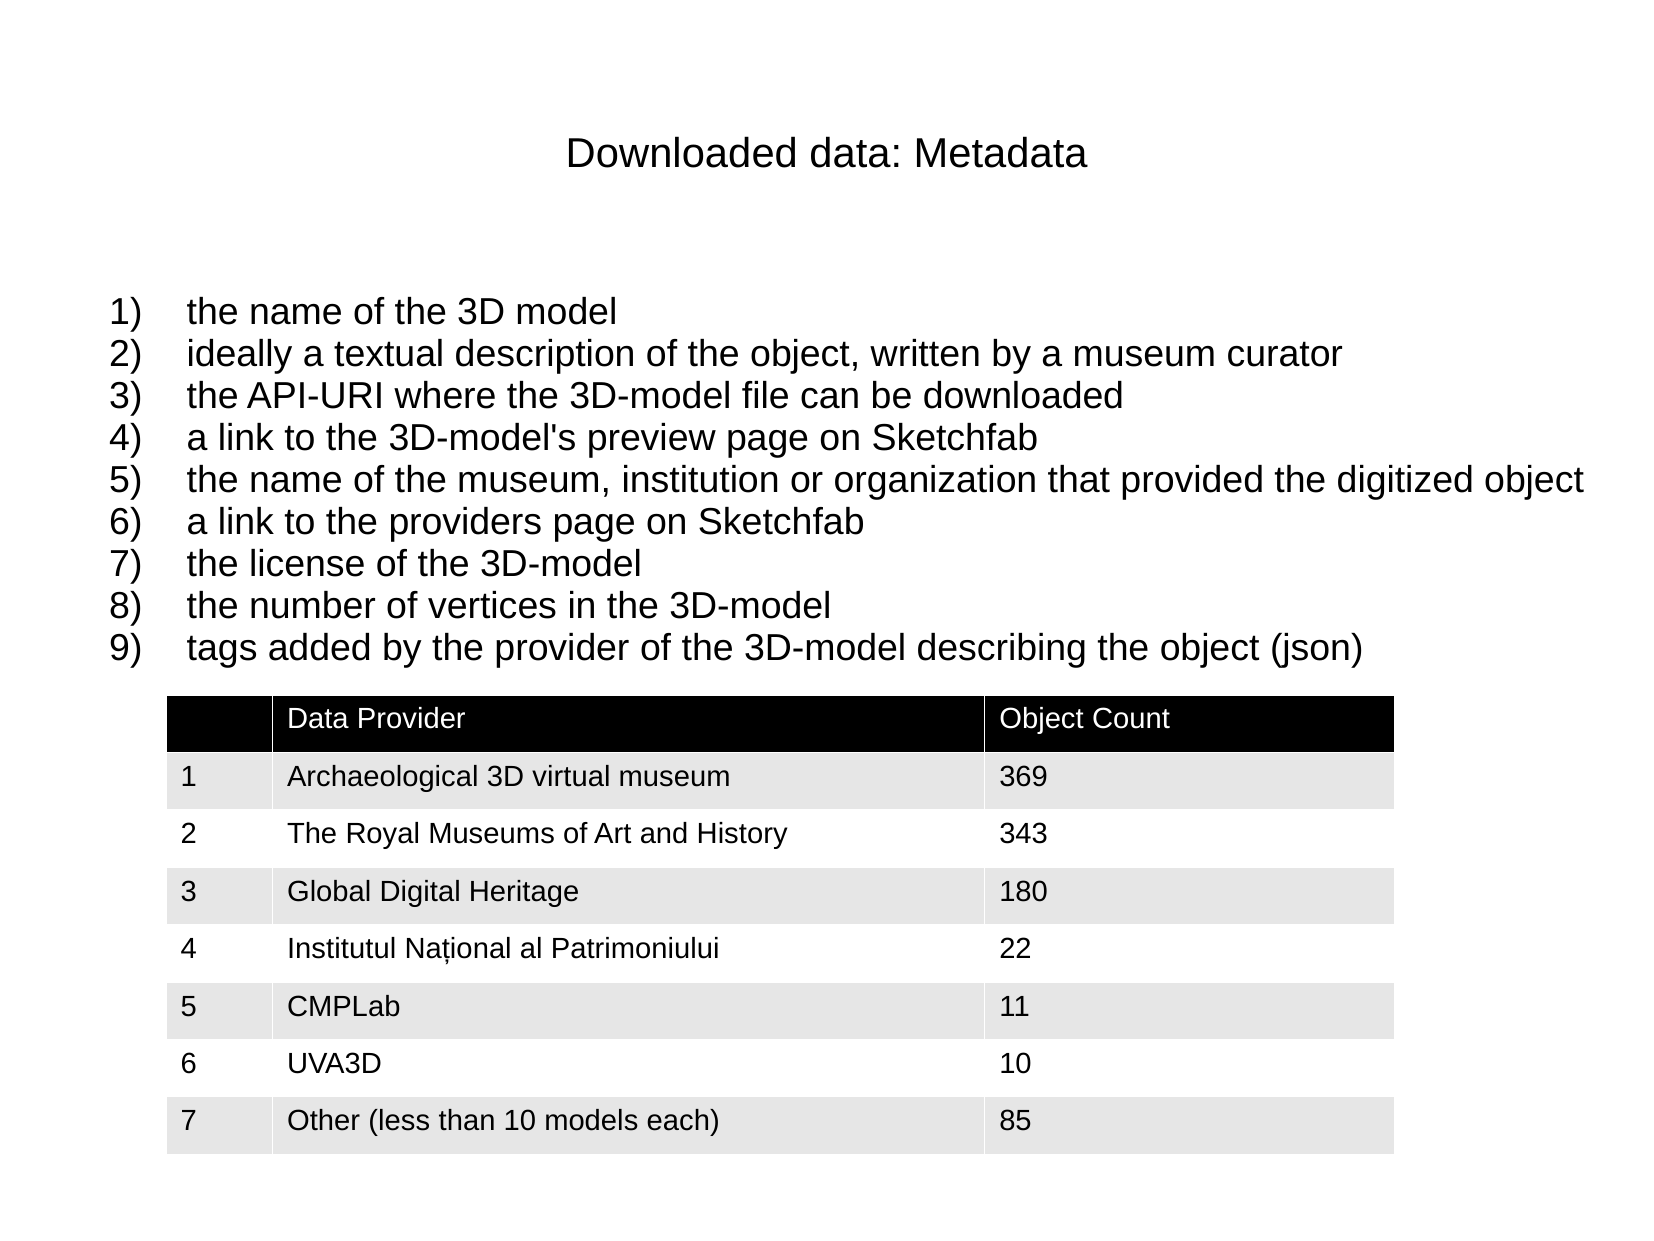

# Downloaded data: Metadata
 the name of the 3D model
 ideally a textual description of the object, written by a museum curator
 the API-URI where the 3D-model file can be downloaded
 a link to the 3D-model's preview page on Sketchfab
 the name of the museum, institution or organization that provided the digitized object
 a link to the providers page on Sketchfab
 the license of the 3D-model
 the number of vertices in the 3D-model
 tags added by the provider of the 3D-model describing the object (json)
| | Data Provider | Object Count |
| --- | --- | --- |
| 1 | Archaeological 3D virtual museum | 369 |
| 2 | The Royal Museums of Art and History | 343 |
| 3 | Global Digital Heritage | 180 |
| 4 | Institutul Național al Patrimoniului | 22 |
| 5 | CMPLab | 11 |
| 6 | UVA3D | 10 |
| 7 | Other (less than 10 models each) | 85 |